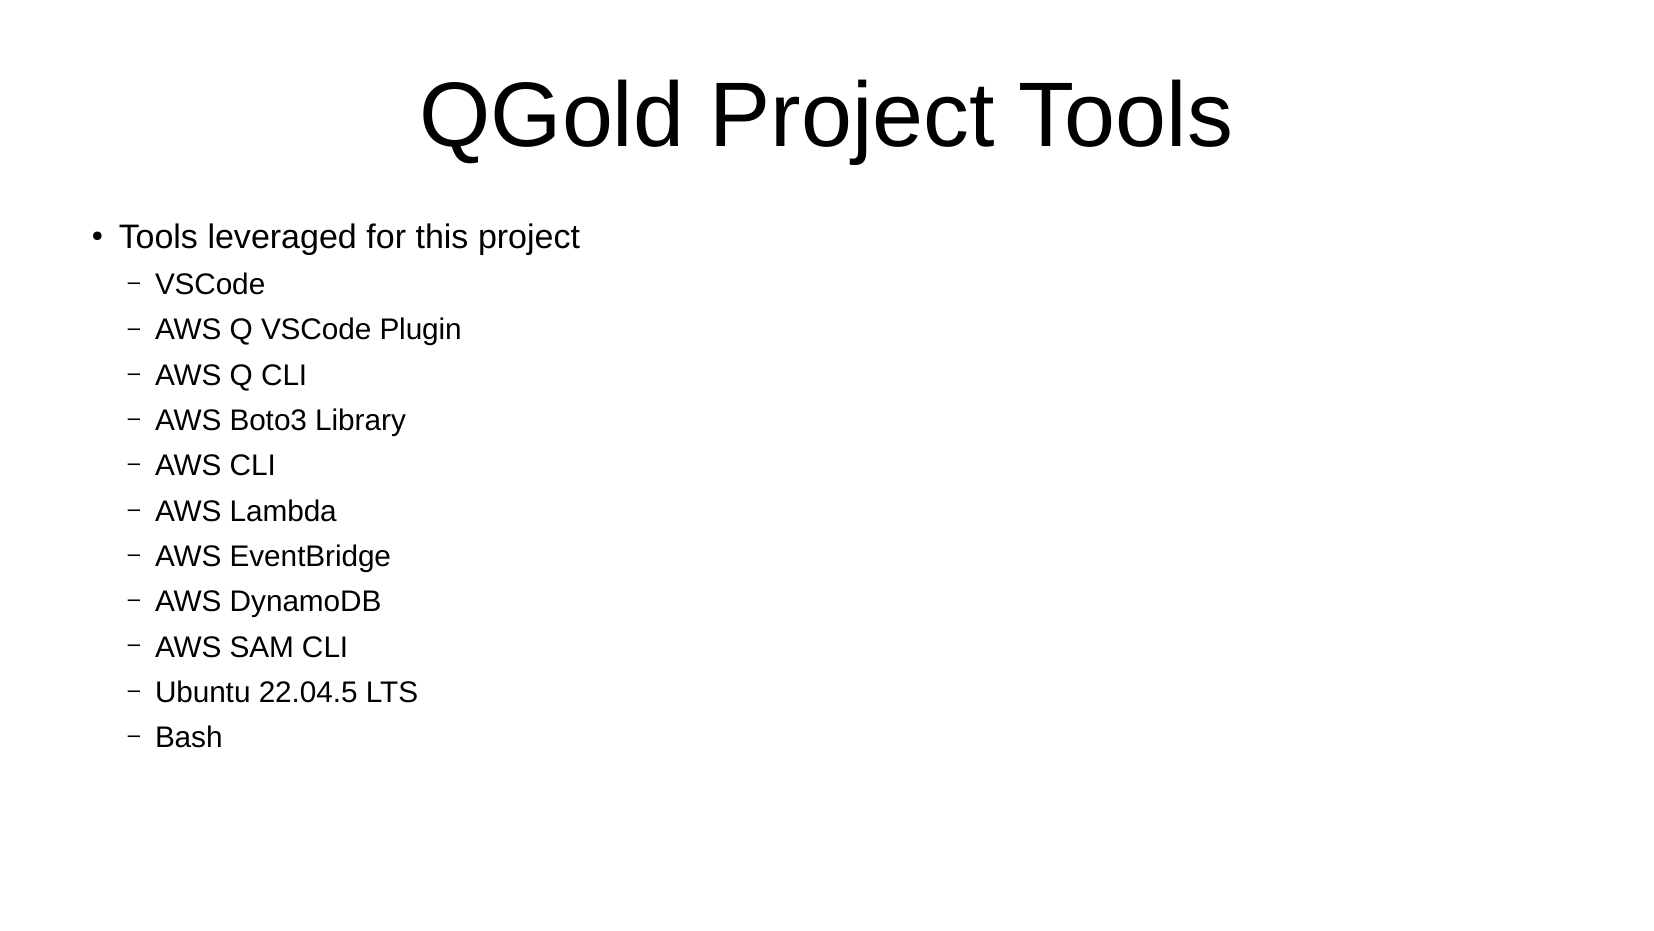

# QGold Project Tools
Tools leveraged for this project
VSCode
AWS Q VSCode Plugin
AWS Q CLI
AWS Boto3 Library
AWS CLI
AWS Lambda
AWS EventBridge
AWS DynamoDB
AWS SAM CLI
Ubuntu 22.04.5 LTS
Bash